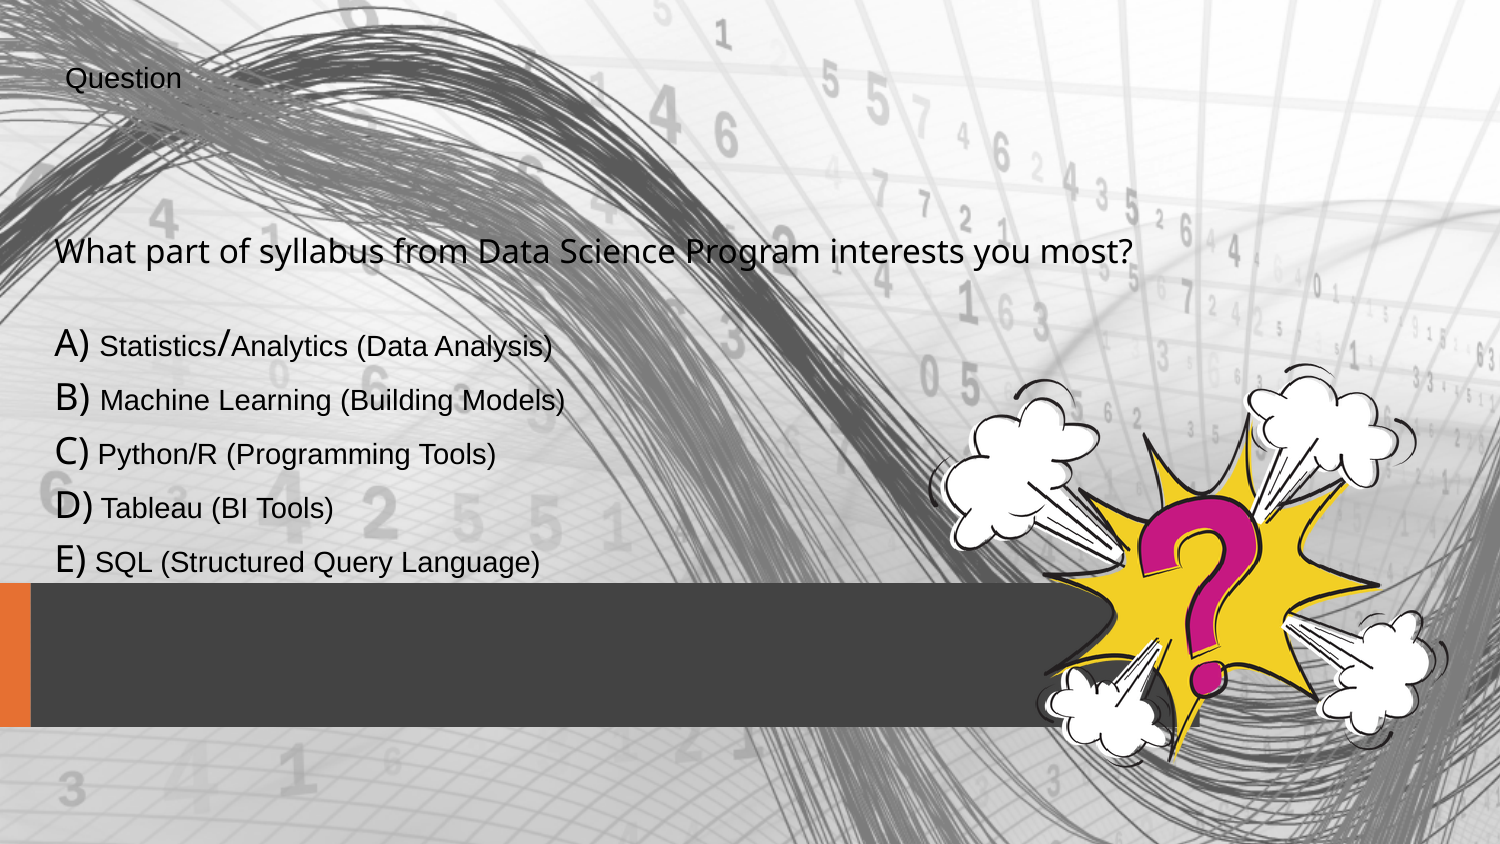

# Question
What part of syllabus from Data Science Program interests you most?
A) Statistics/Analytics (Data Analysis)
B) Machine Learning (Building Models)
C) Python/R (Programming Tools)
D) Tableau (BI Tools)
E) SQL (Structured Query Language)